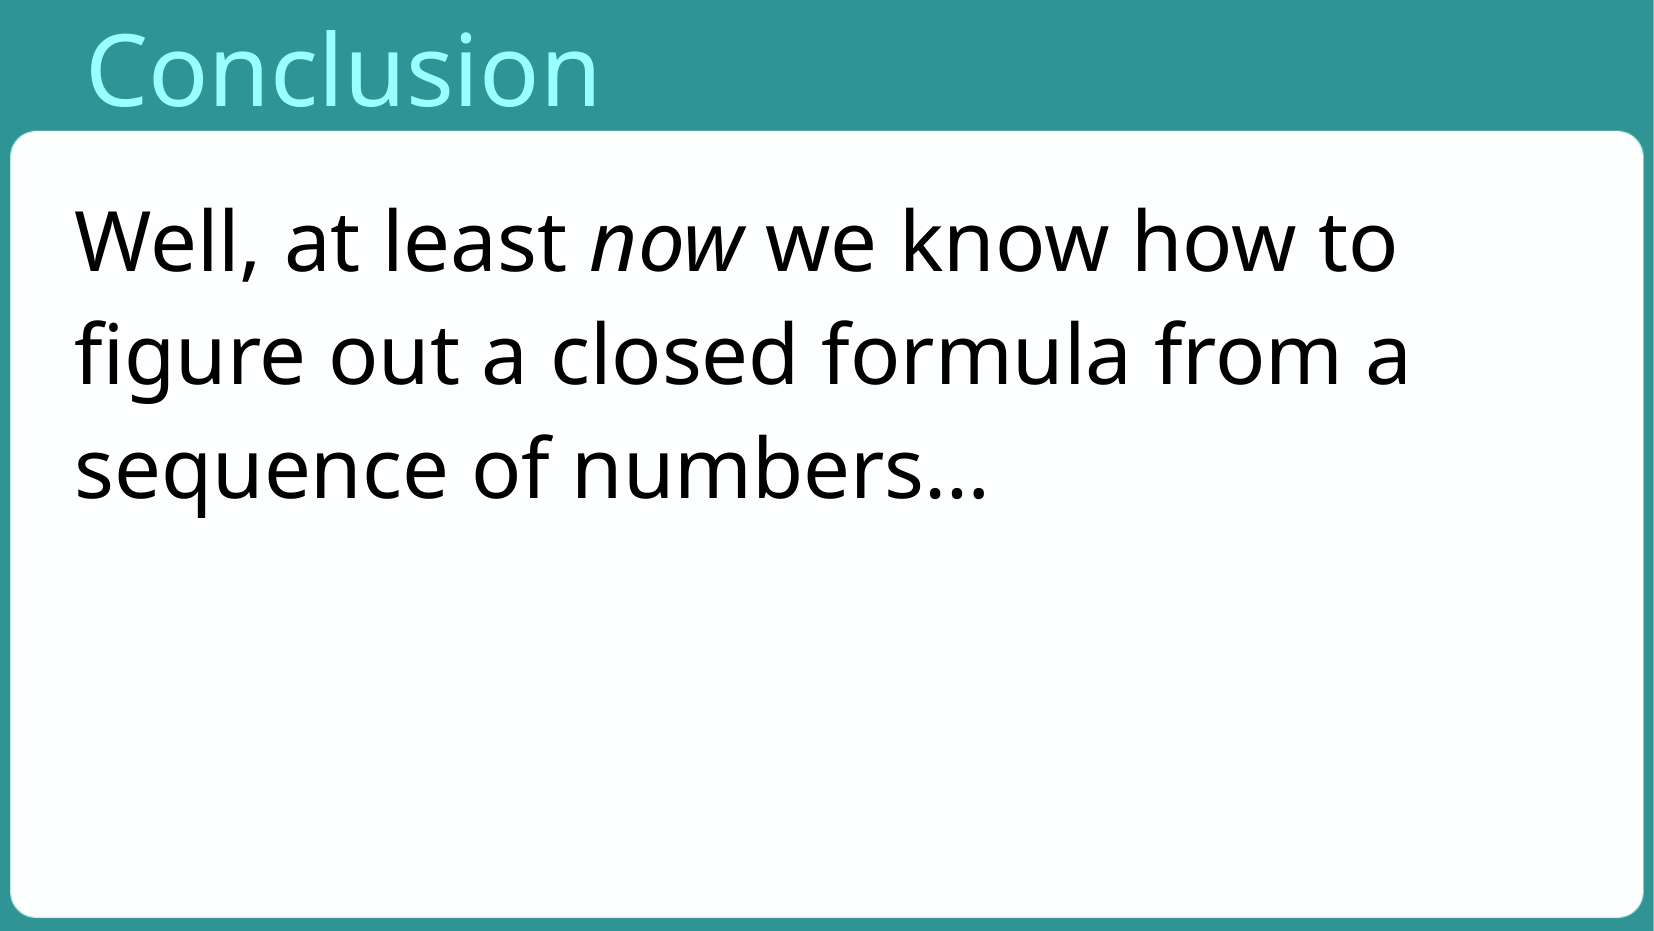

# Conclusion
Well, at least now we know how to figure out a closed formula from a sequence of numbers…